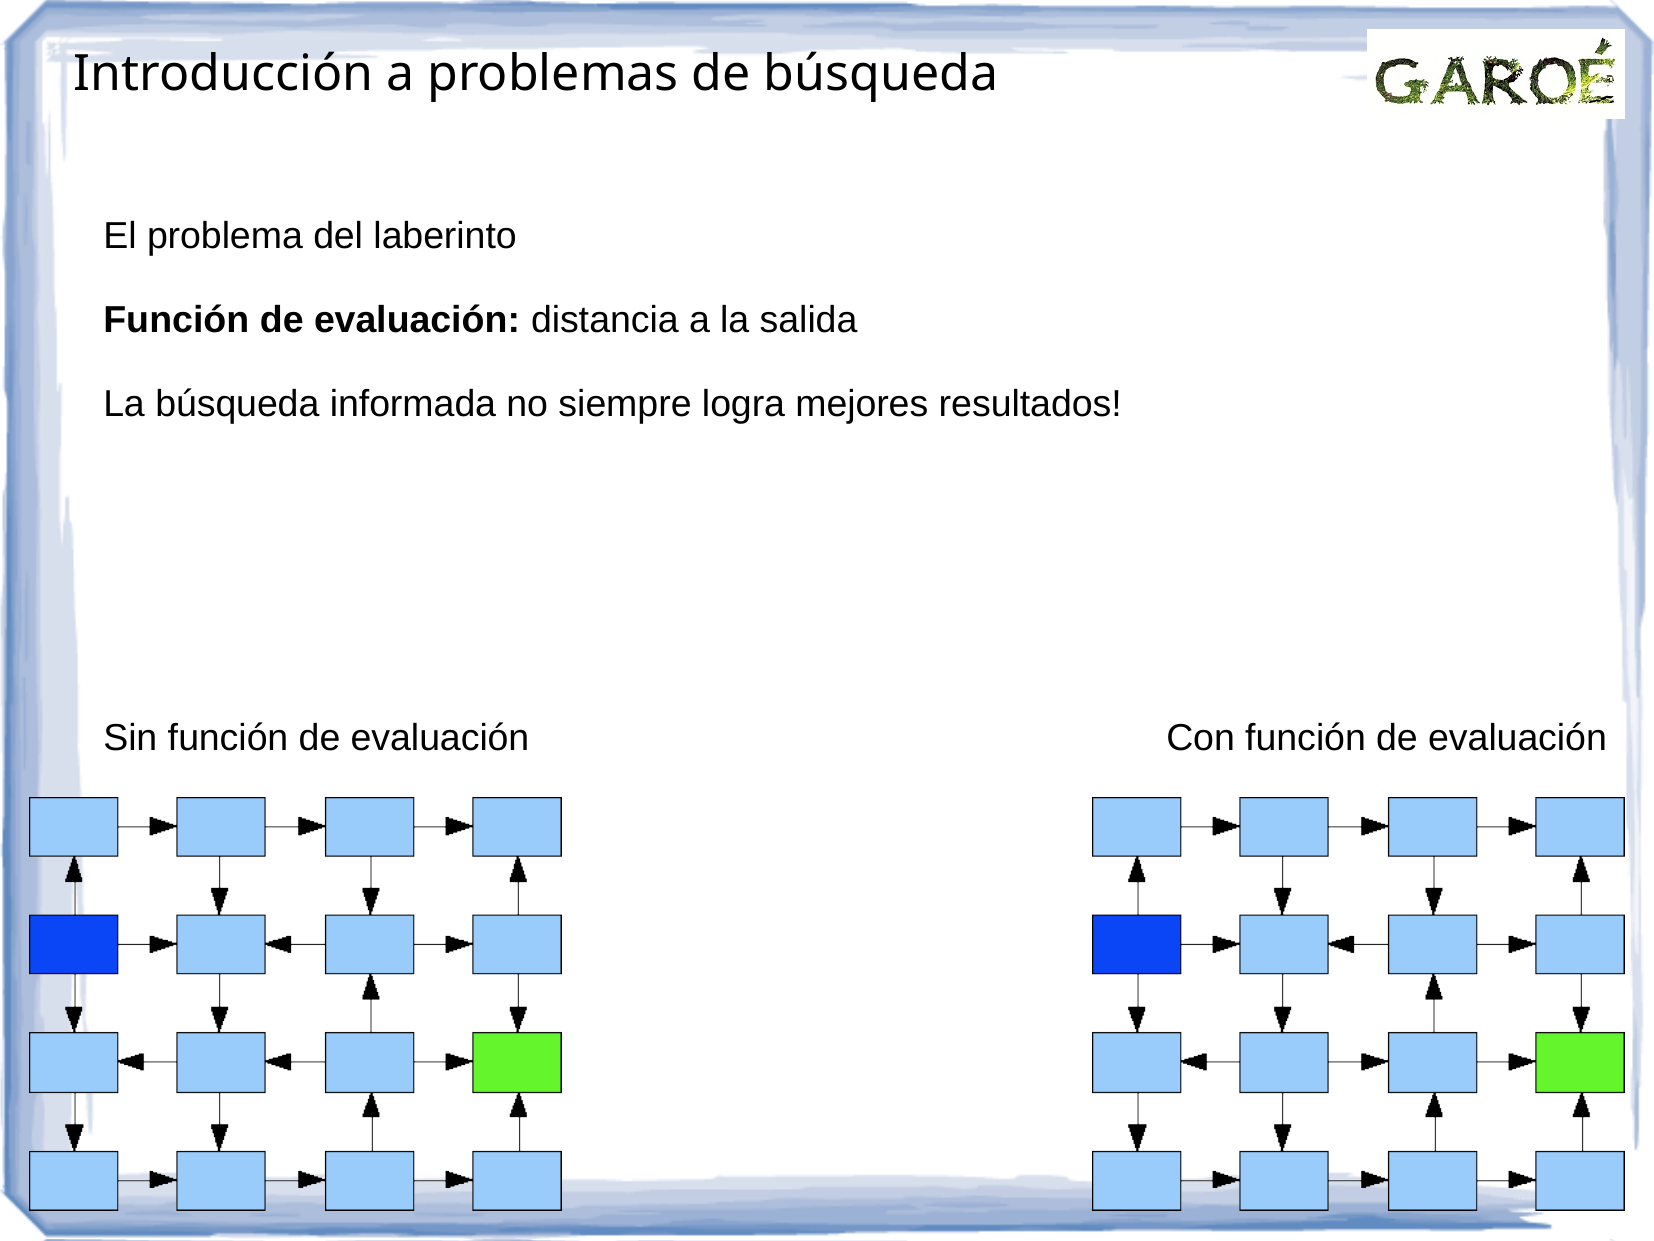

Introducción a problemas de búsqueda
El problema del laberinto
Función de evaluación: distancia a la salida
La búsqueda informada no siempre logra mejores resultados!
Sin función de evaluación
Con función de evaluación